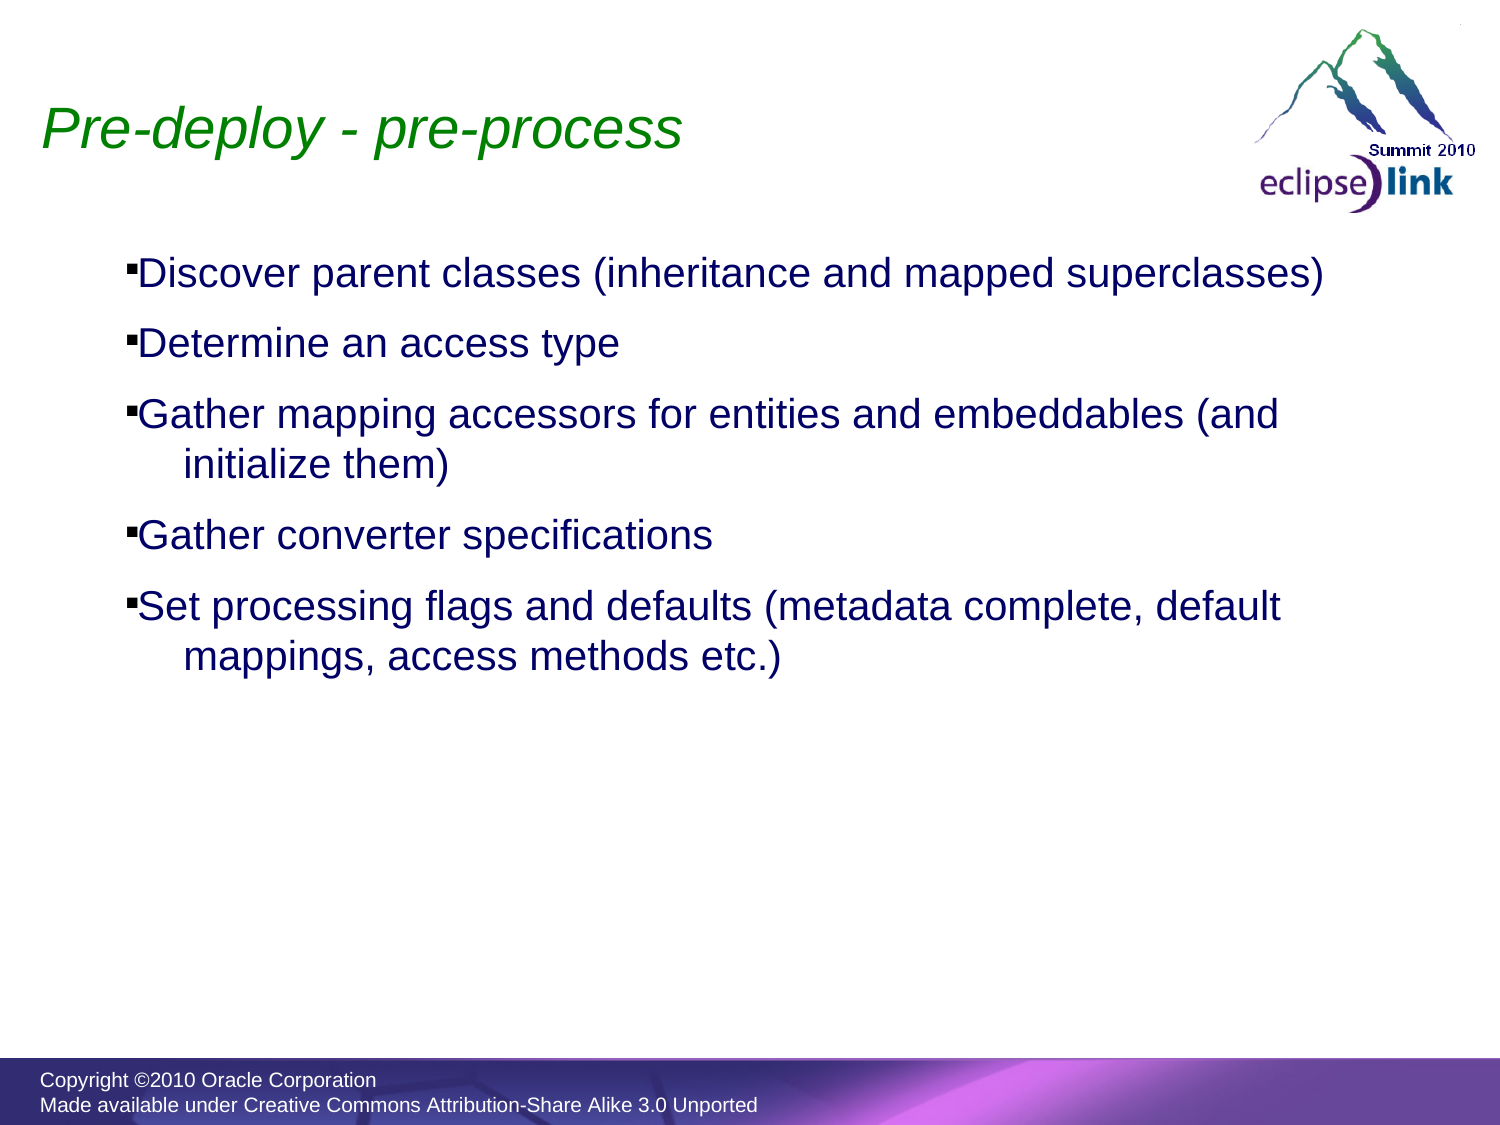

# Pre-deploy - pre-process
Discover parent classes (inheritance and mapped superclasses)
Determine an access type
Gather mapping accessors for entities and embeddables (and initialize them)
Gather converter specifications
Set processing flags and defaults (metadata complete, default mappings, access methods etc.)